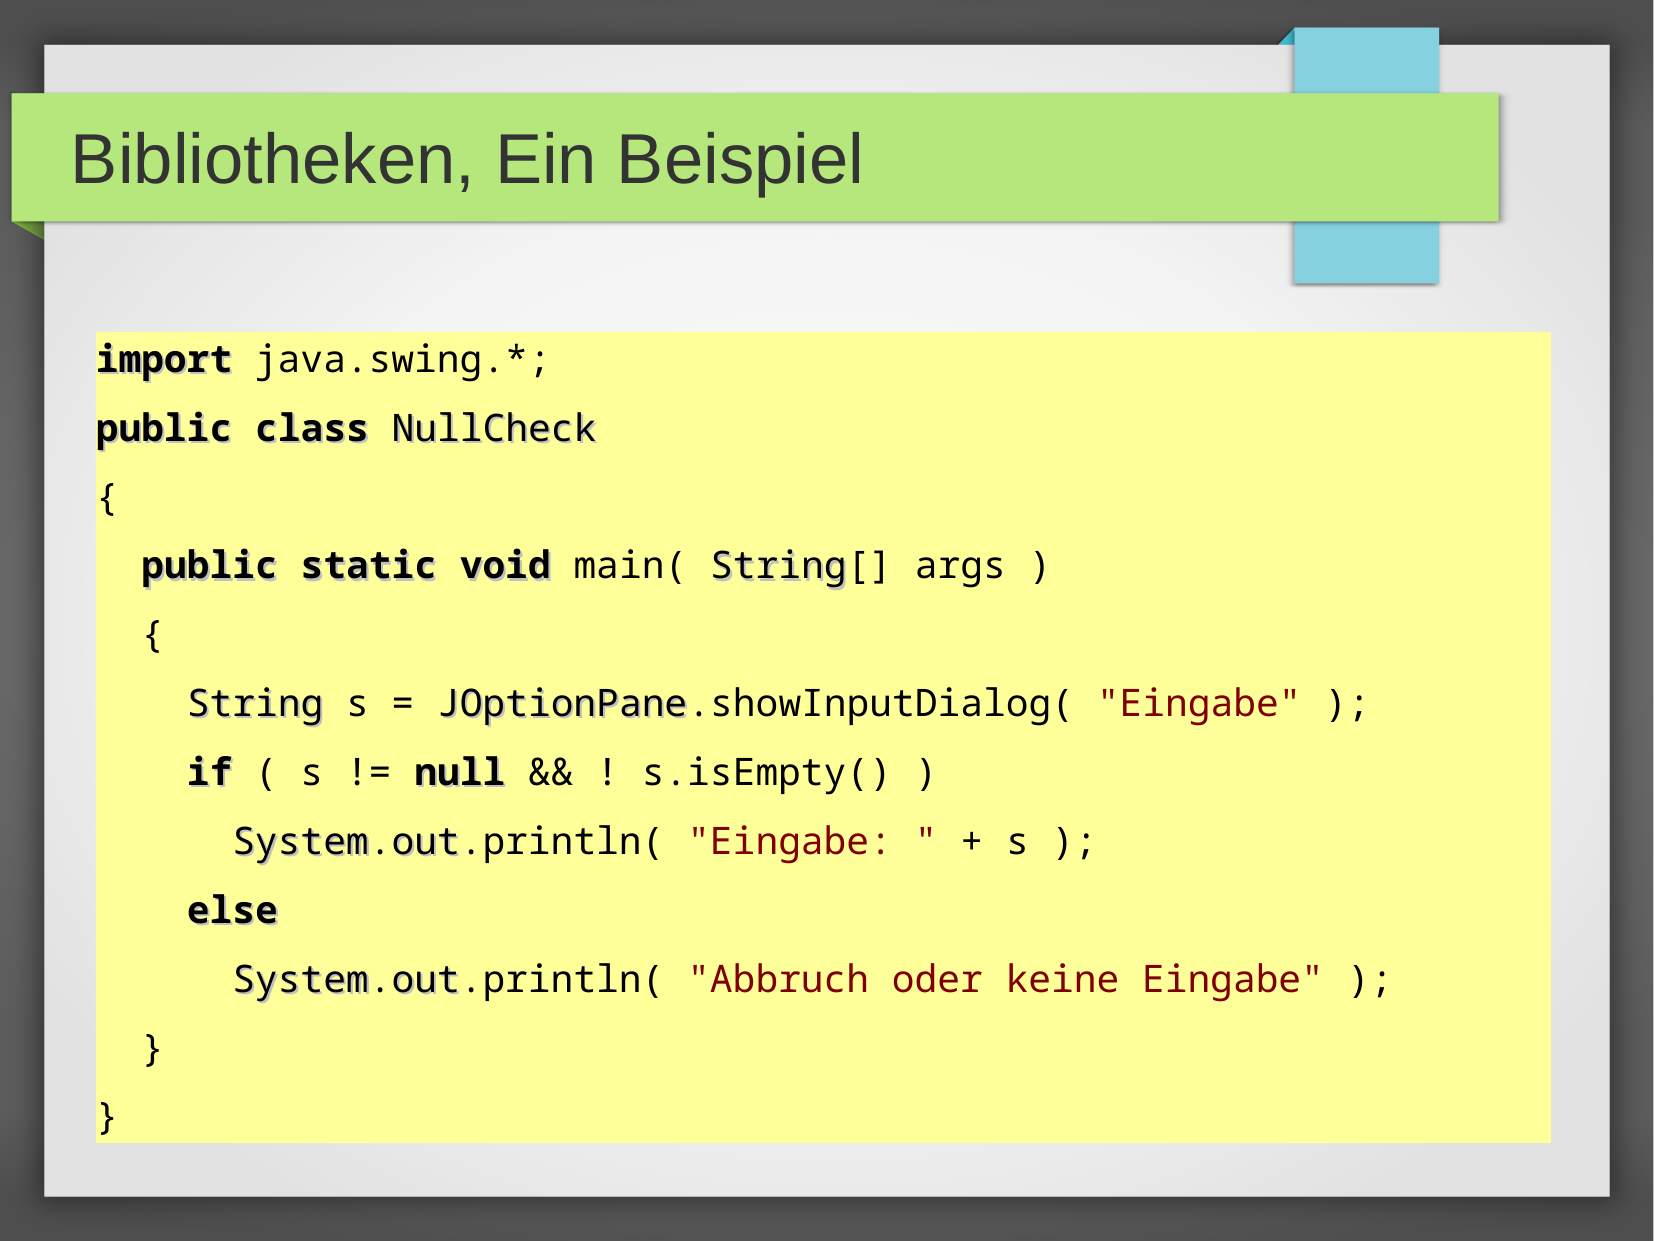

# Bibliotheken, Ein Beispiel
import java.swing.*;
public class NullCheck
{
 public static void main( String[] args )
 {
 String s = JOptionPane.showInputDialog( "Eingabe" );
 if ( s != null && ! s.isEmpty() )
 System.out.println( "Eingabe: " + s );
 else
 System.out.println( "Abbruch oder keine Eingabe" );
 }
}